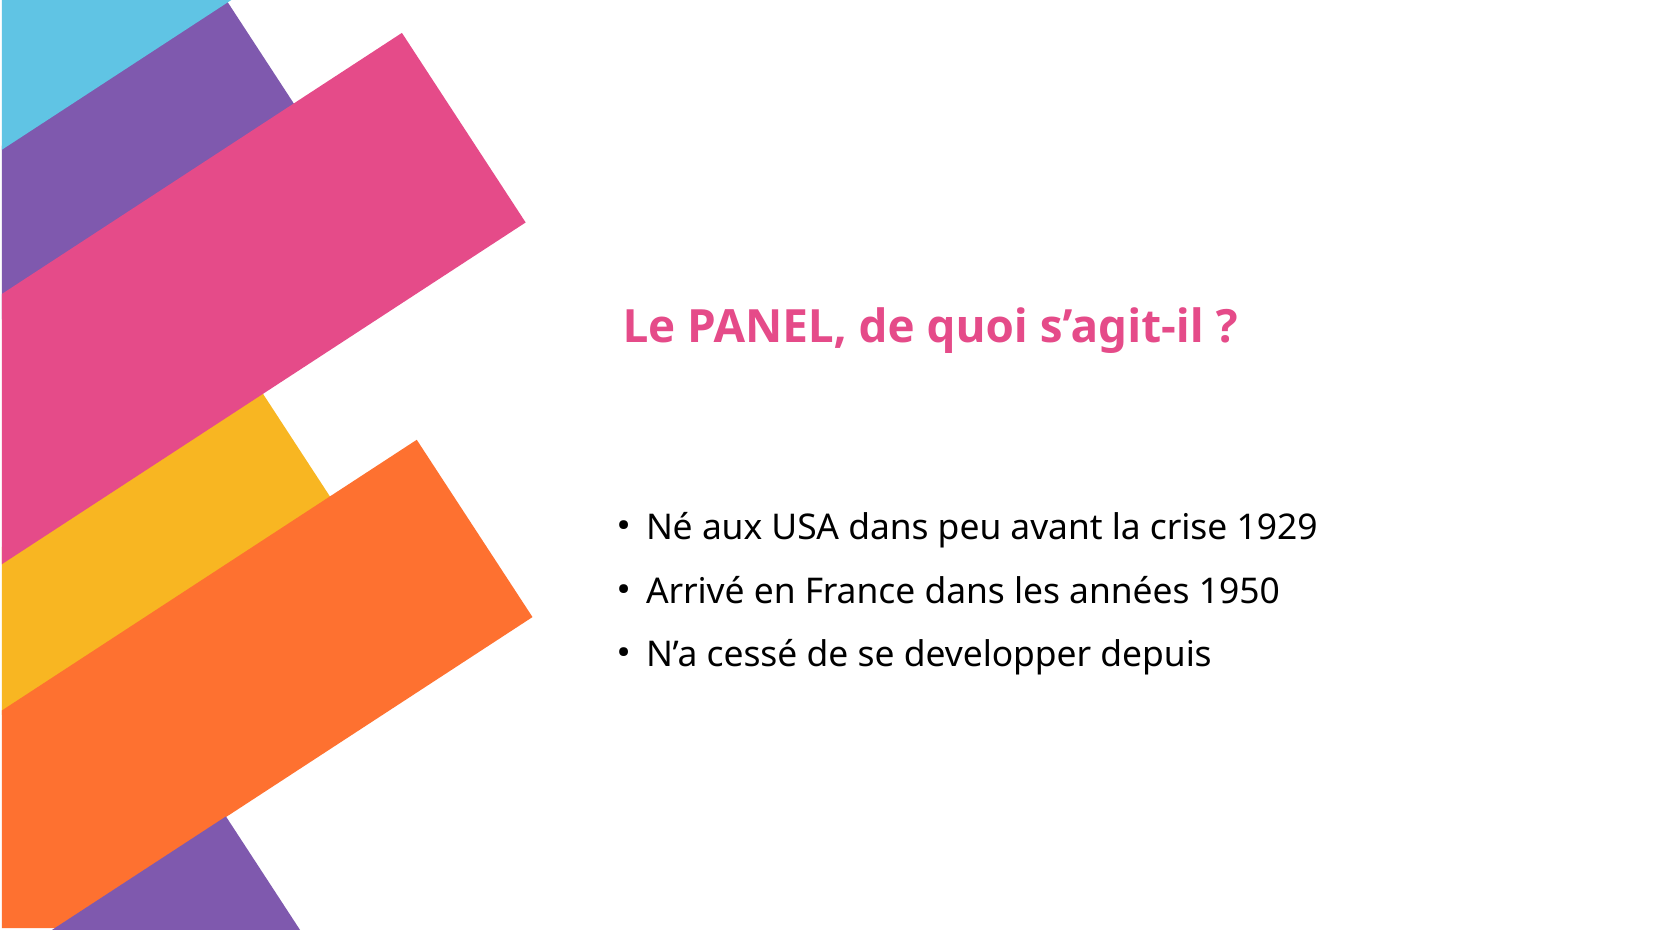

# Le PANEL, de quoi s’agit-il ?
Né aux USA dans peu avant la crise 1929
Arrivé en France dans les années 1950
N’a cessé de se developper depuis